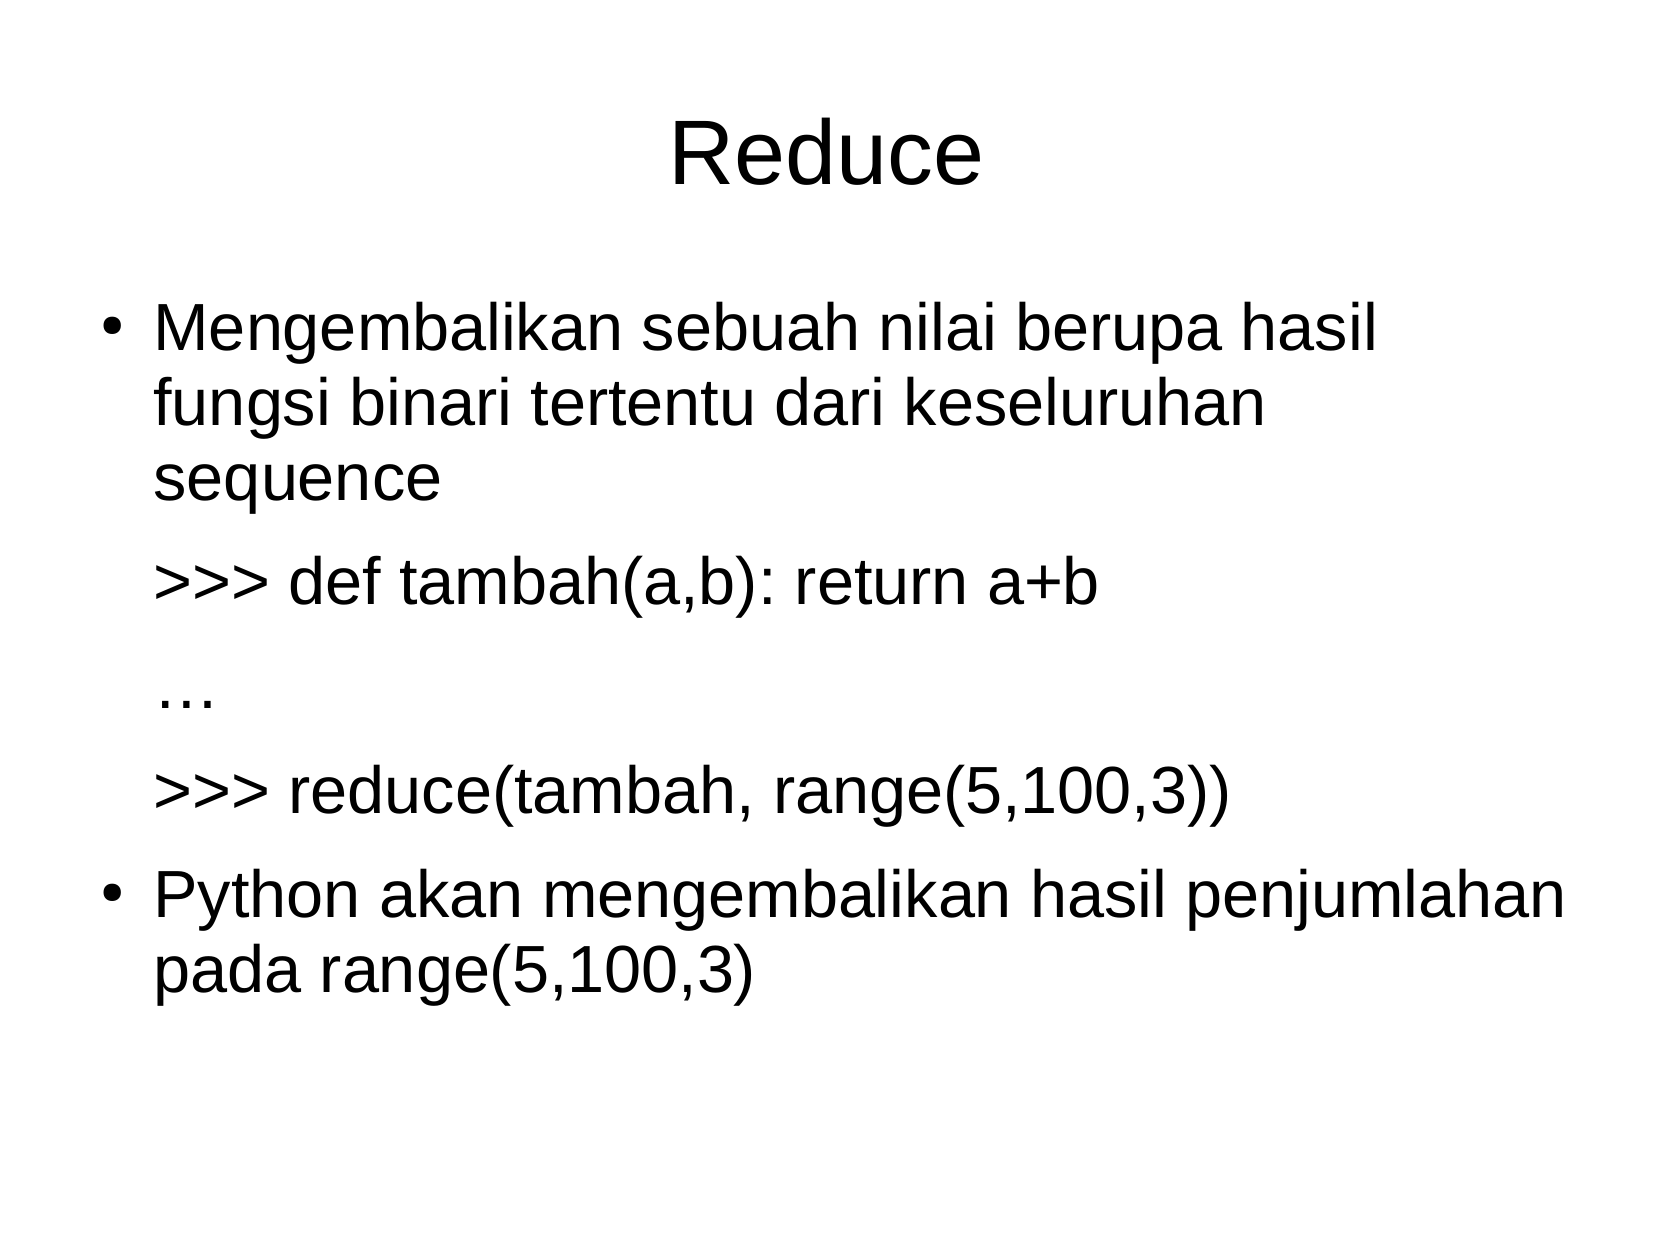

# Reduce
Mengembalikan sebuah nilai berupa hasil fungsi binari tertentu dari keseluruhan sequence
>>> def tambah(a,b): return a+b
…
>>> reduce(tambah, range(5,100,3))
Python akan mengembalikan hasil penjumlahan pada range(5,100,3)